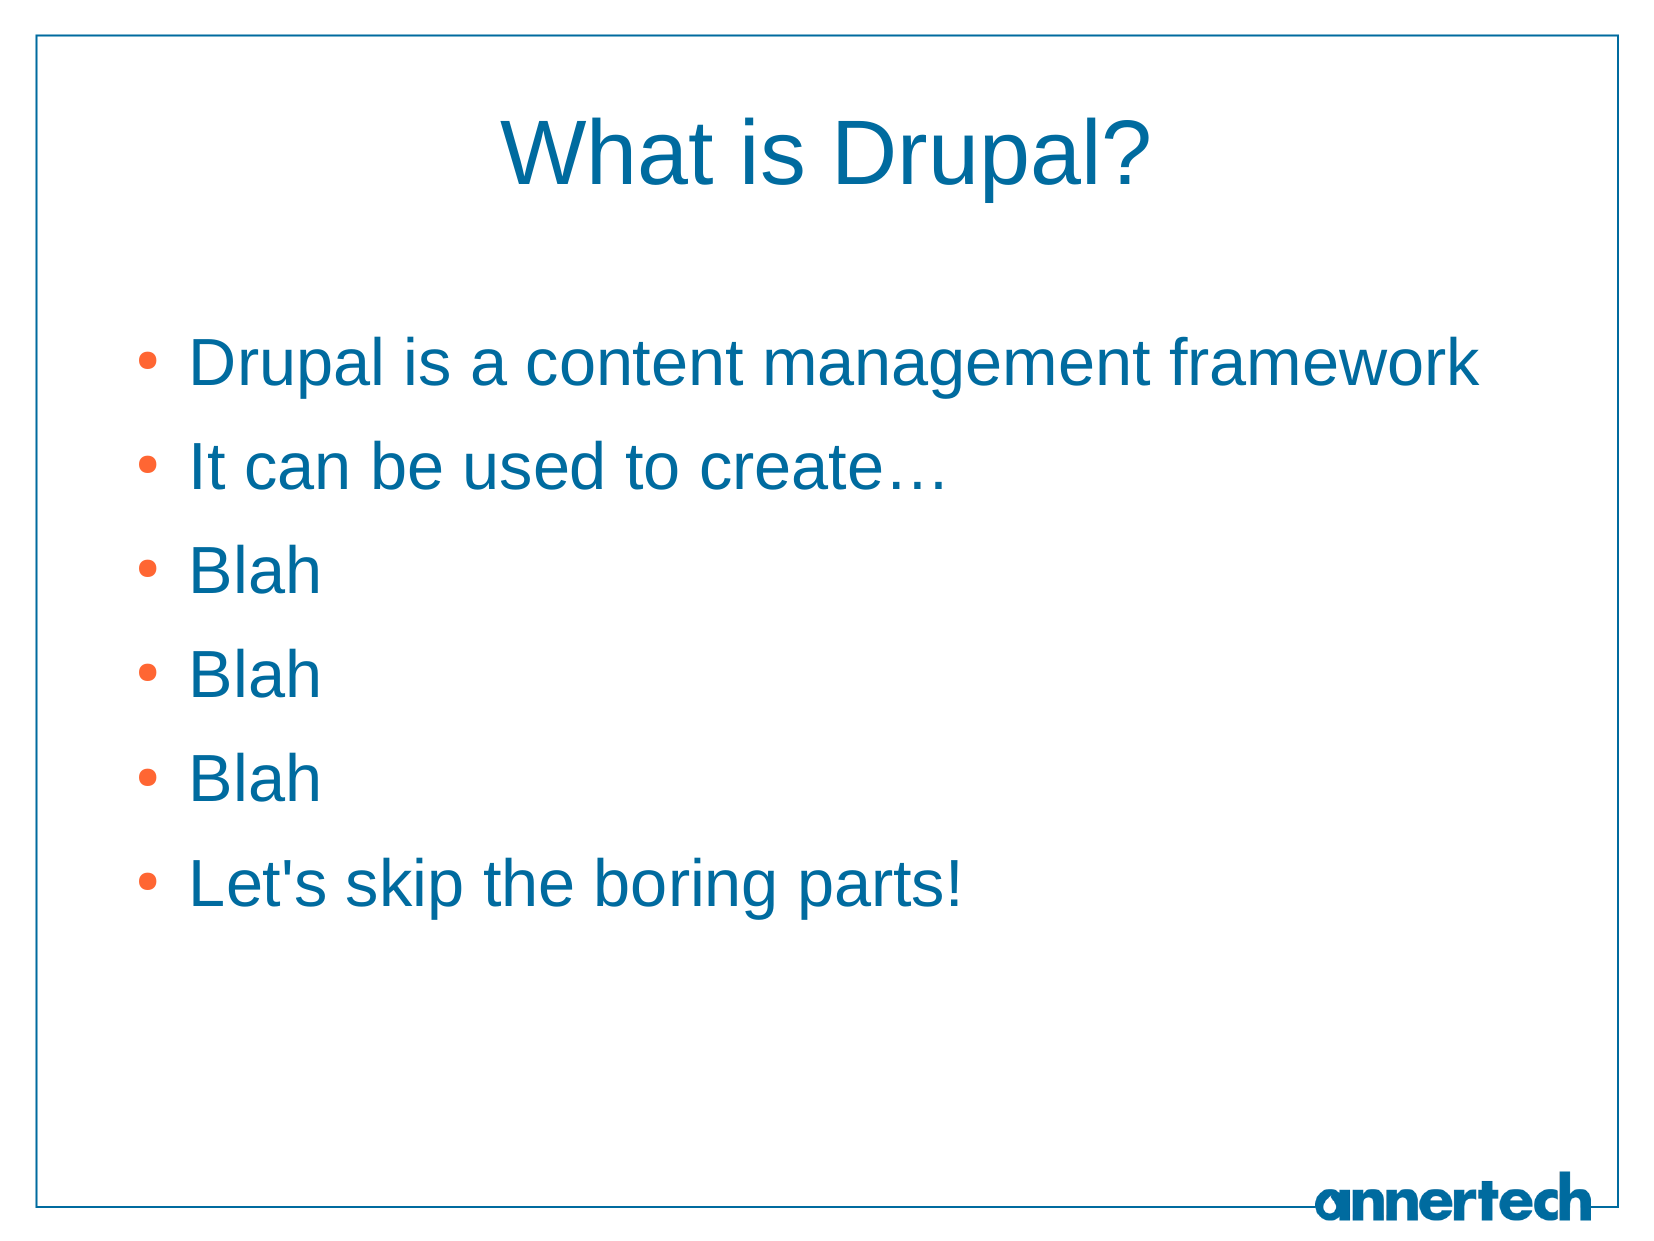

# What is Drupal?
Drupal is a content management framework
It can be used to create…
Blah
Blah
Blah
Let's skip the boring parts!